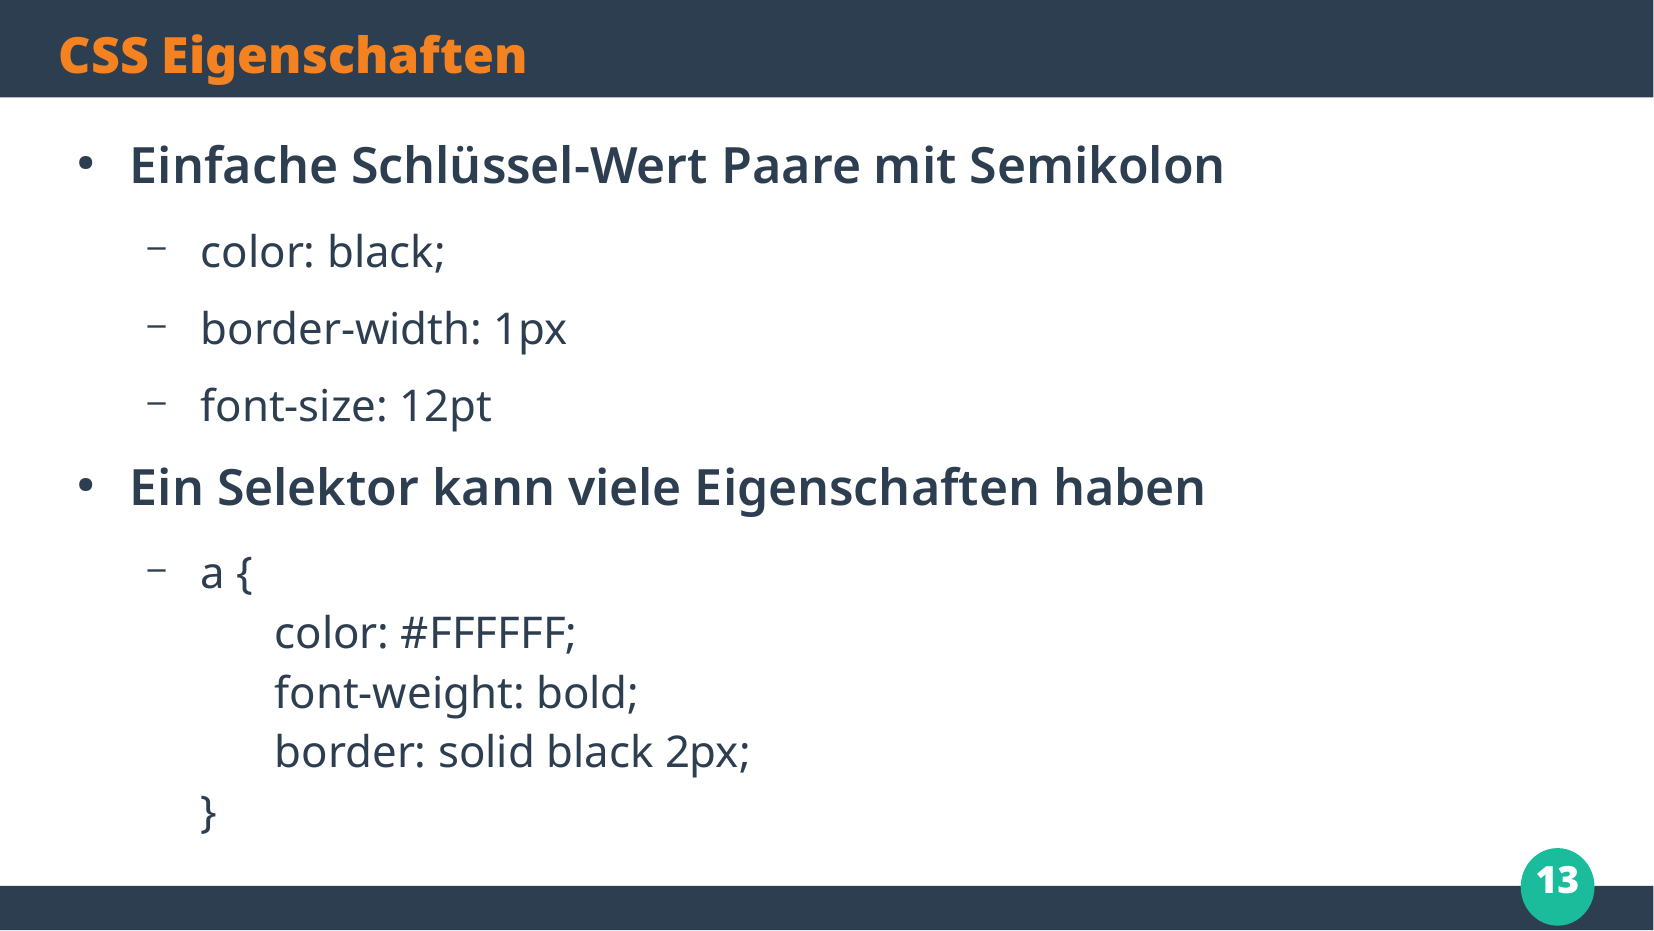

# CSS Eigenschaften
Einfache Schlüssel-Wert Paare mit Semikolon
color: black;
border-width: 1px
font-size: 12pt
Ein Selektor kann viele Eigenschaften haben
a {
	color: #FFFFFF;
	font-weight: bold;
	border: solid black 2px;
}
13